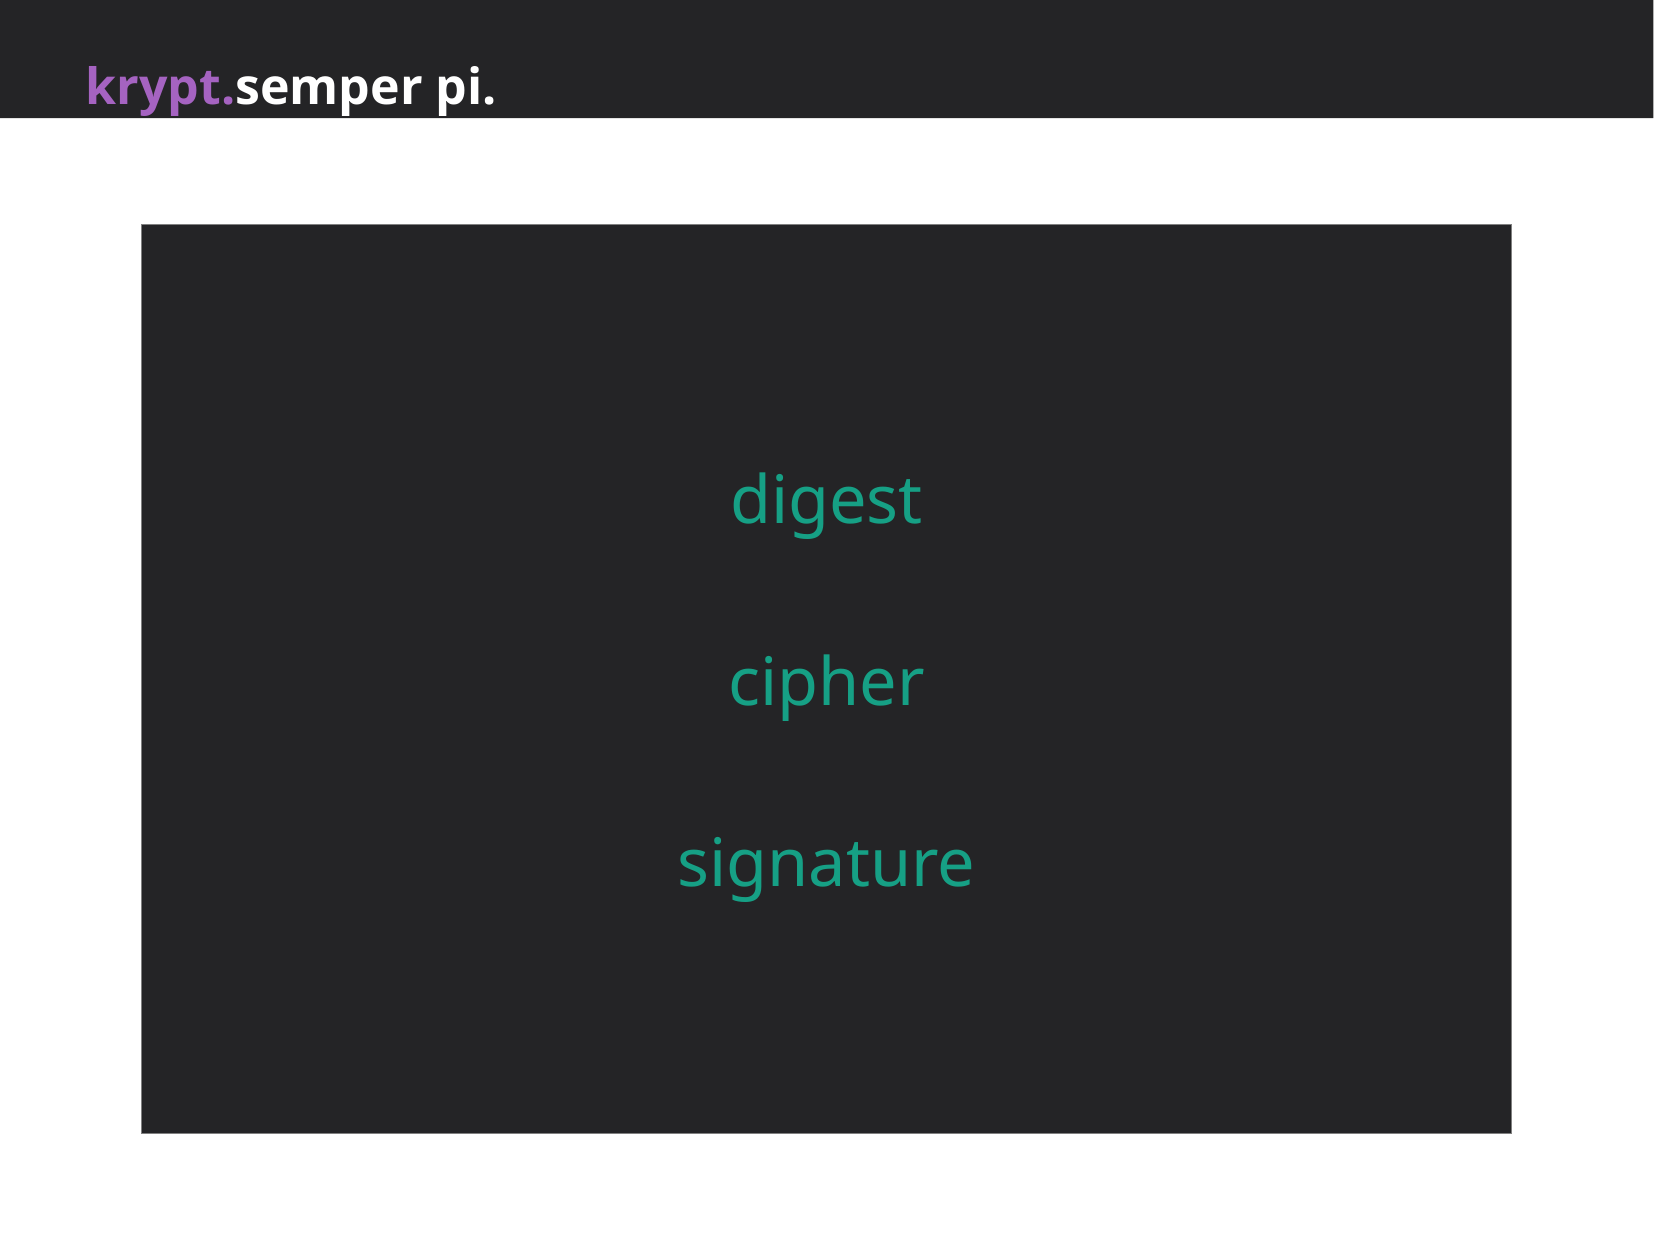

krypt.semper pi.
digest
cipher
signature
krypt first of all is a framework